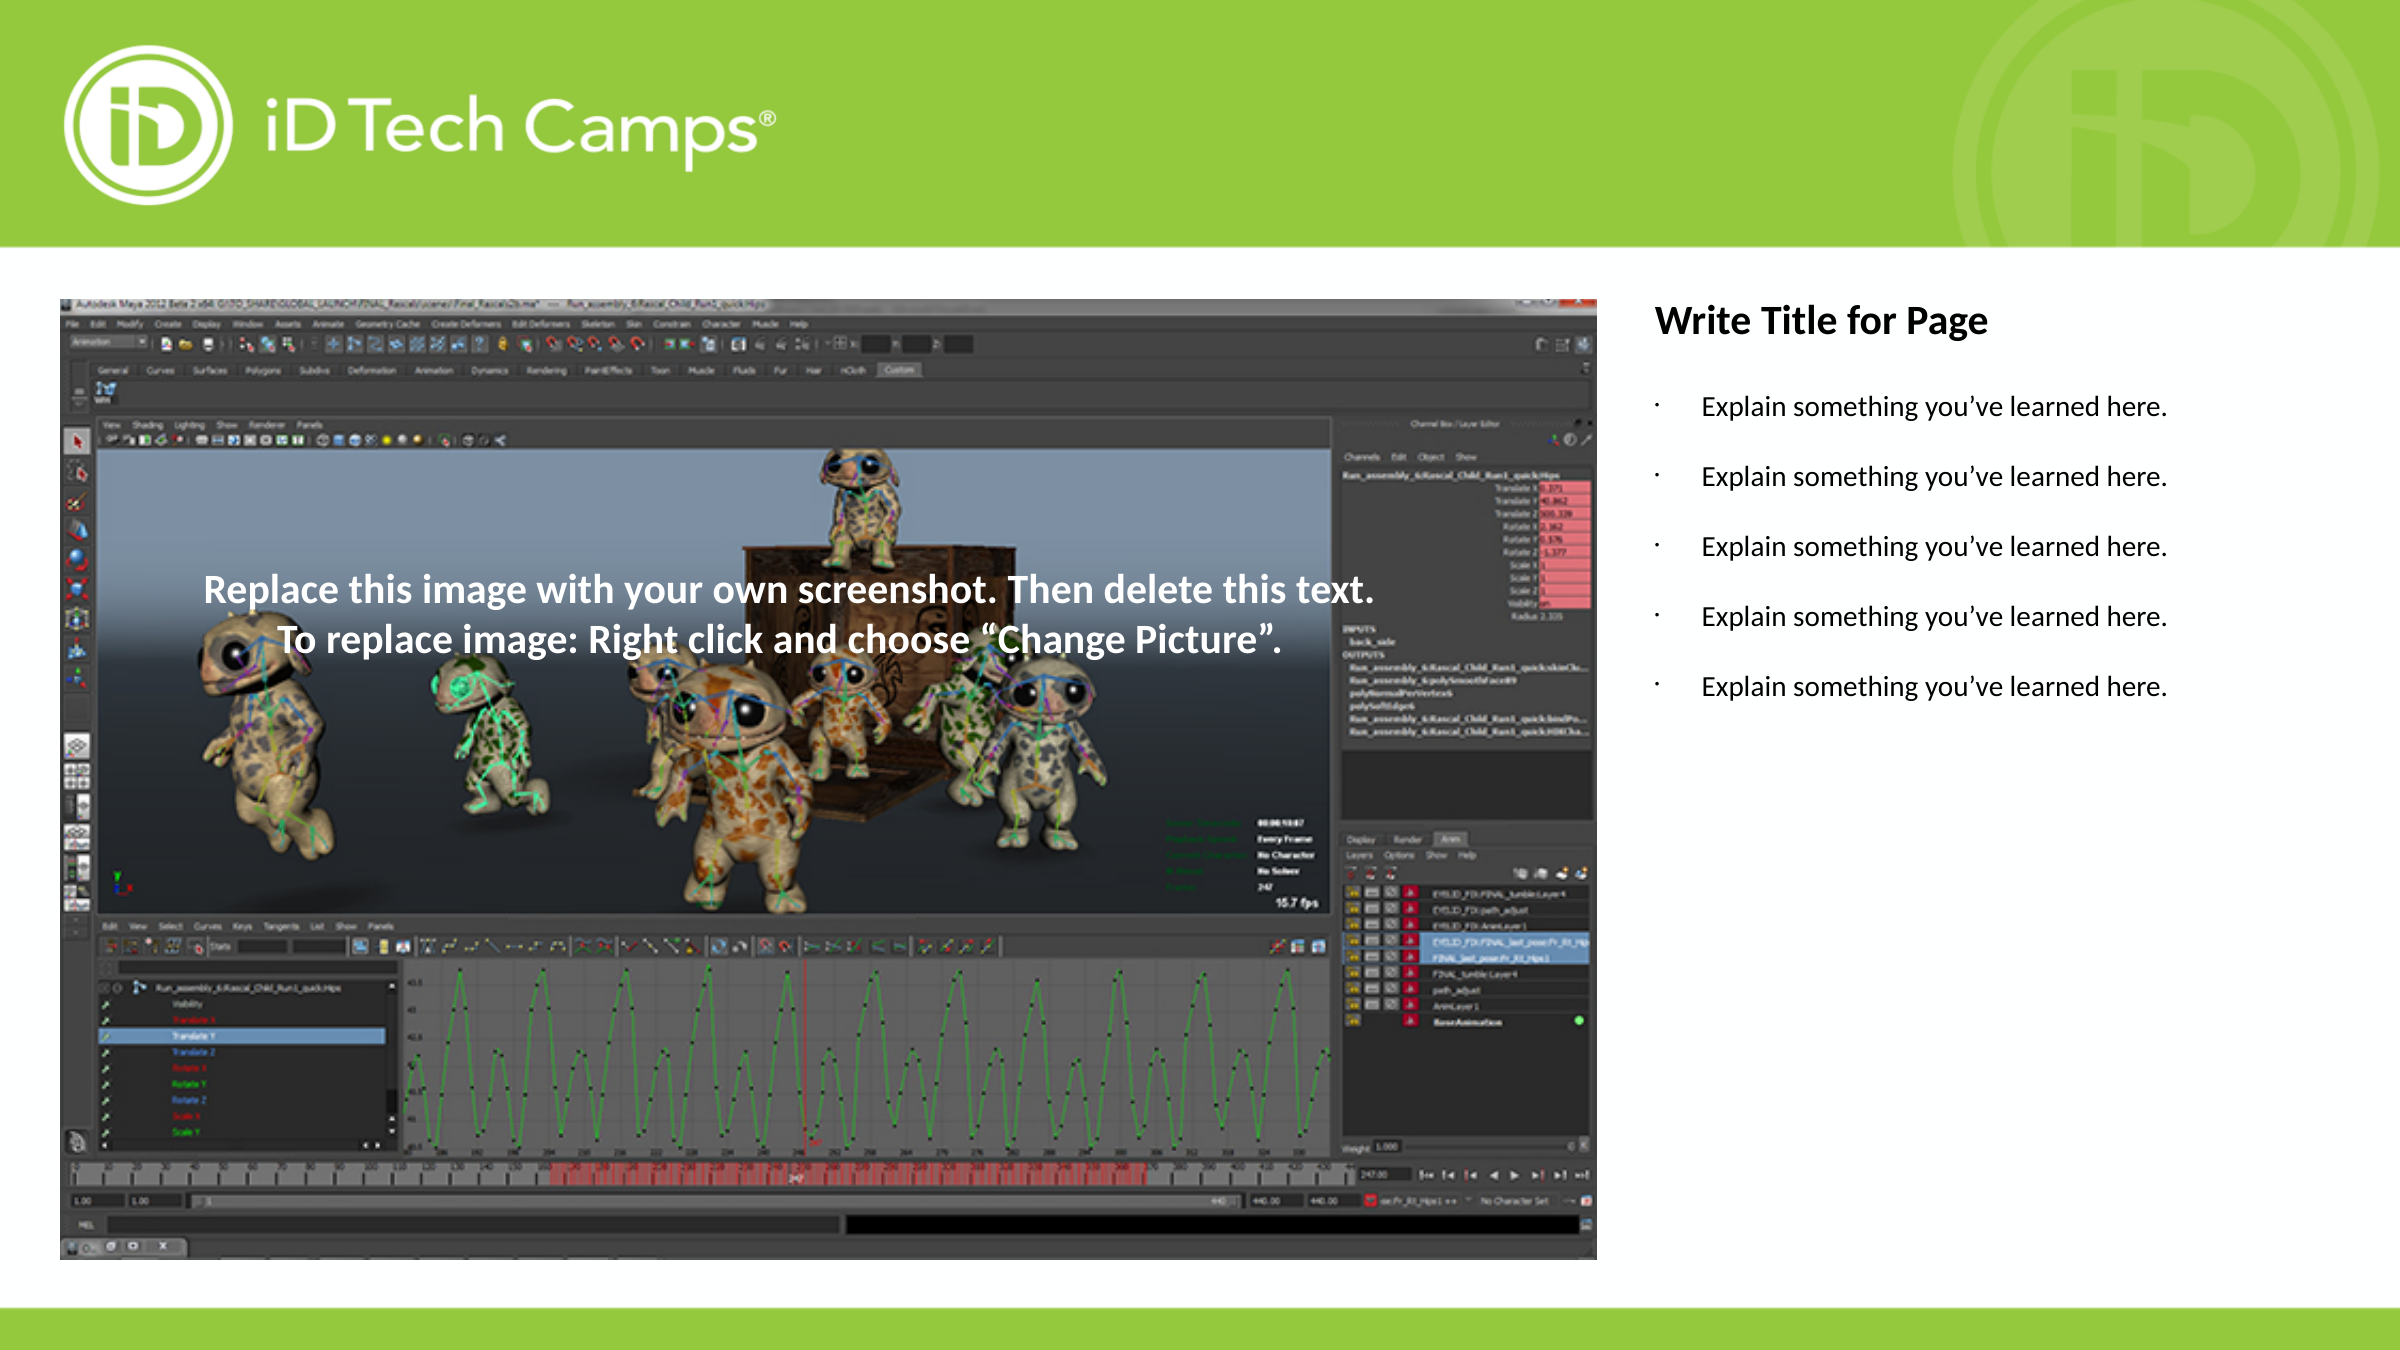

Write Title for Page
Explain something you’ve learned here.
Explain something you’ve learned here.
Explain something you’ve learned here.
Explain something you’ve learned here.
Explain something you’ve learned here.
Replace this image with your own screenshot. Then delete this text.
To replace image: Right click and choose “Change Picture”.